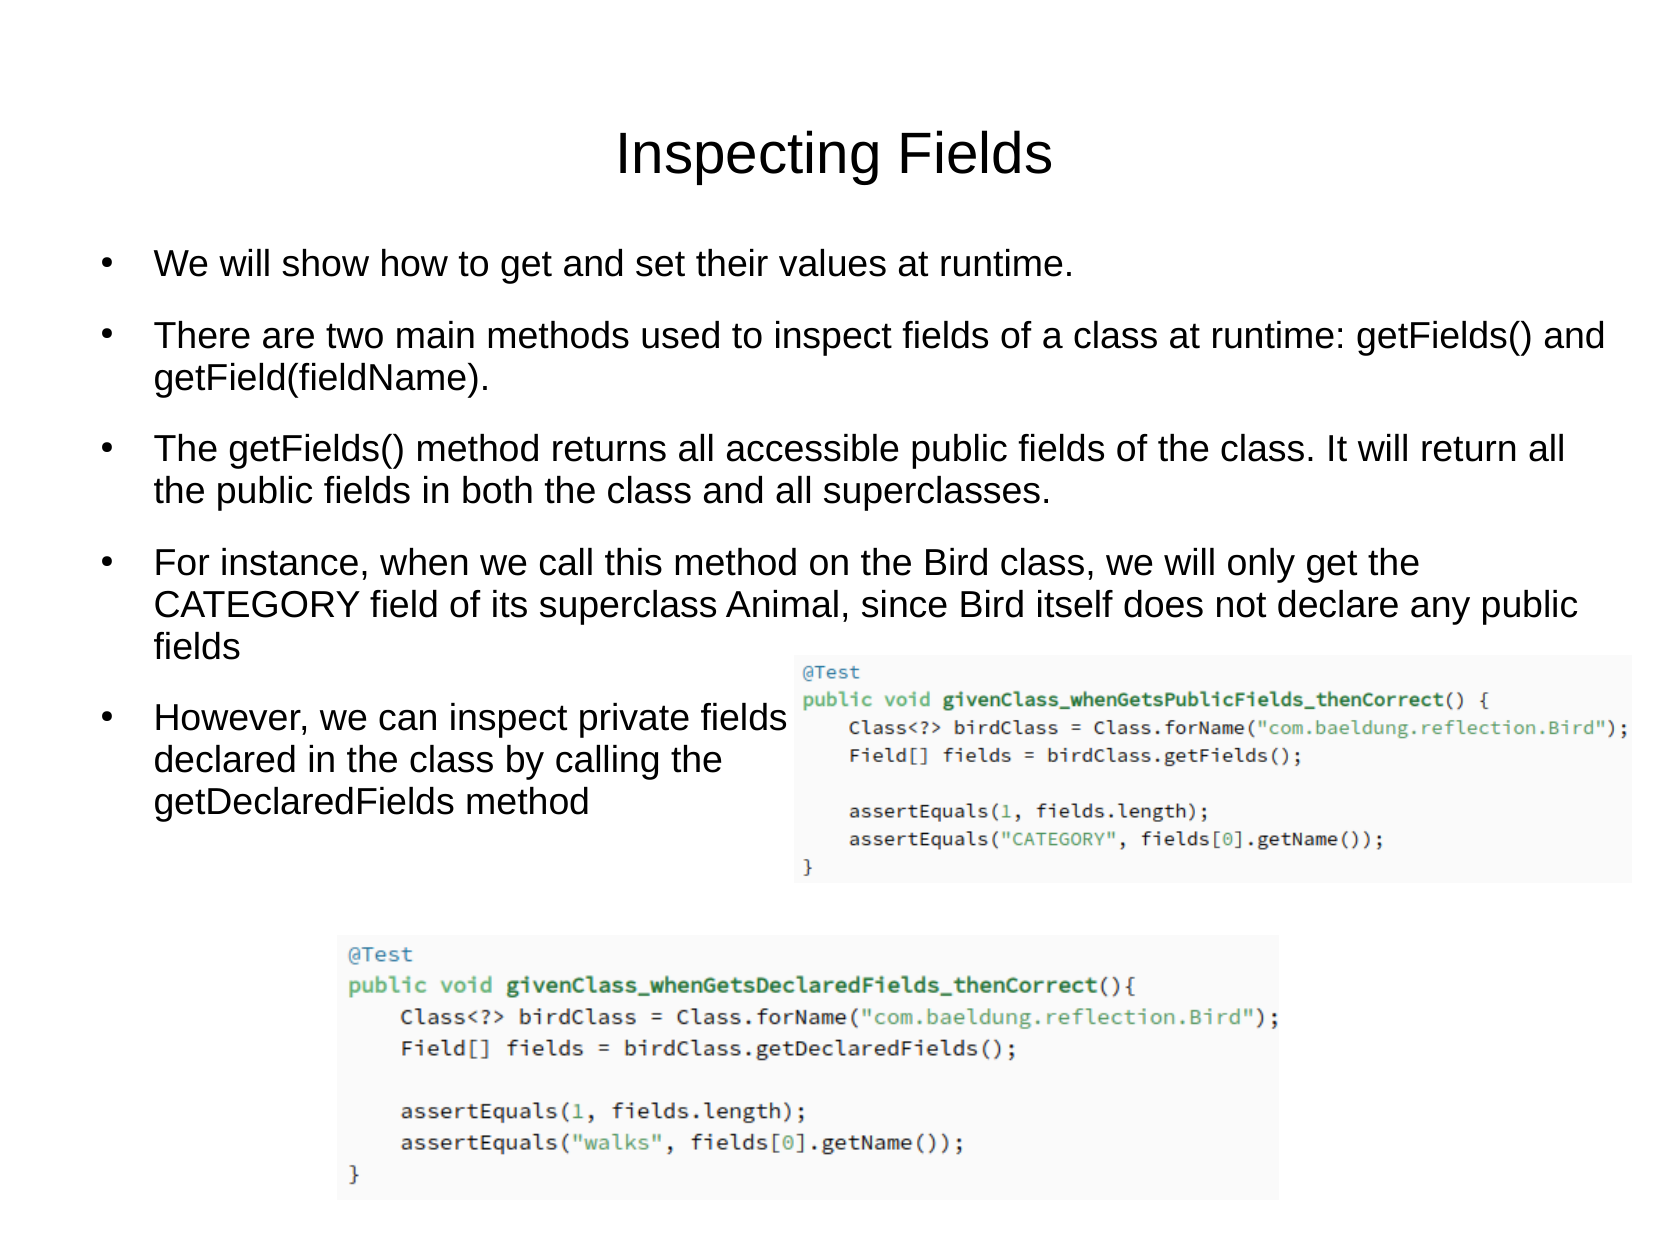

# Inspecting Fields
We will show how to get and set their values at runtime.
There are two main methods used to inspect fields of a class at runtime: getFields() and getField(fieldName).
The getFields() method returns all accessible public fields of the class. It will return all the public fields in both the class and all superclasses.
For instance, when we call this method on the Bird class, we will only get the CATEGORY field of its superclass Animal, since Bird itself does not declare any public fields
However, we can inspect private fields
declared in the class by calling the
getDeclaredFields method